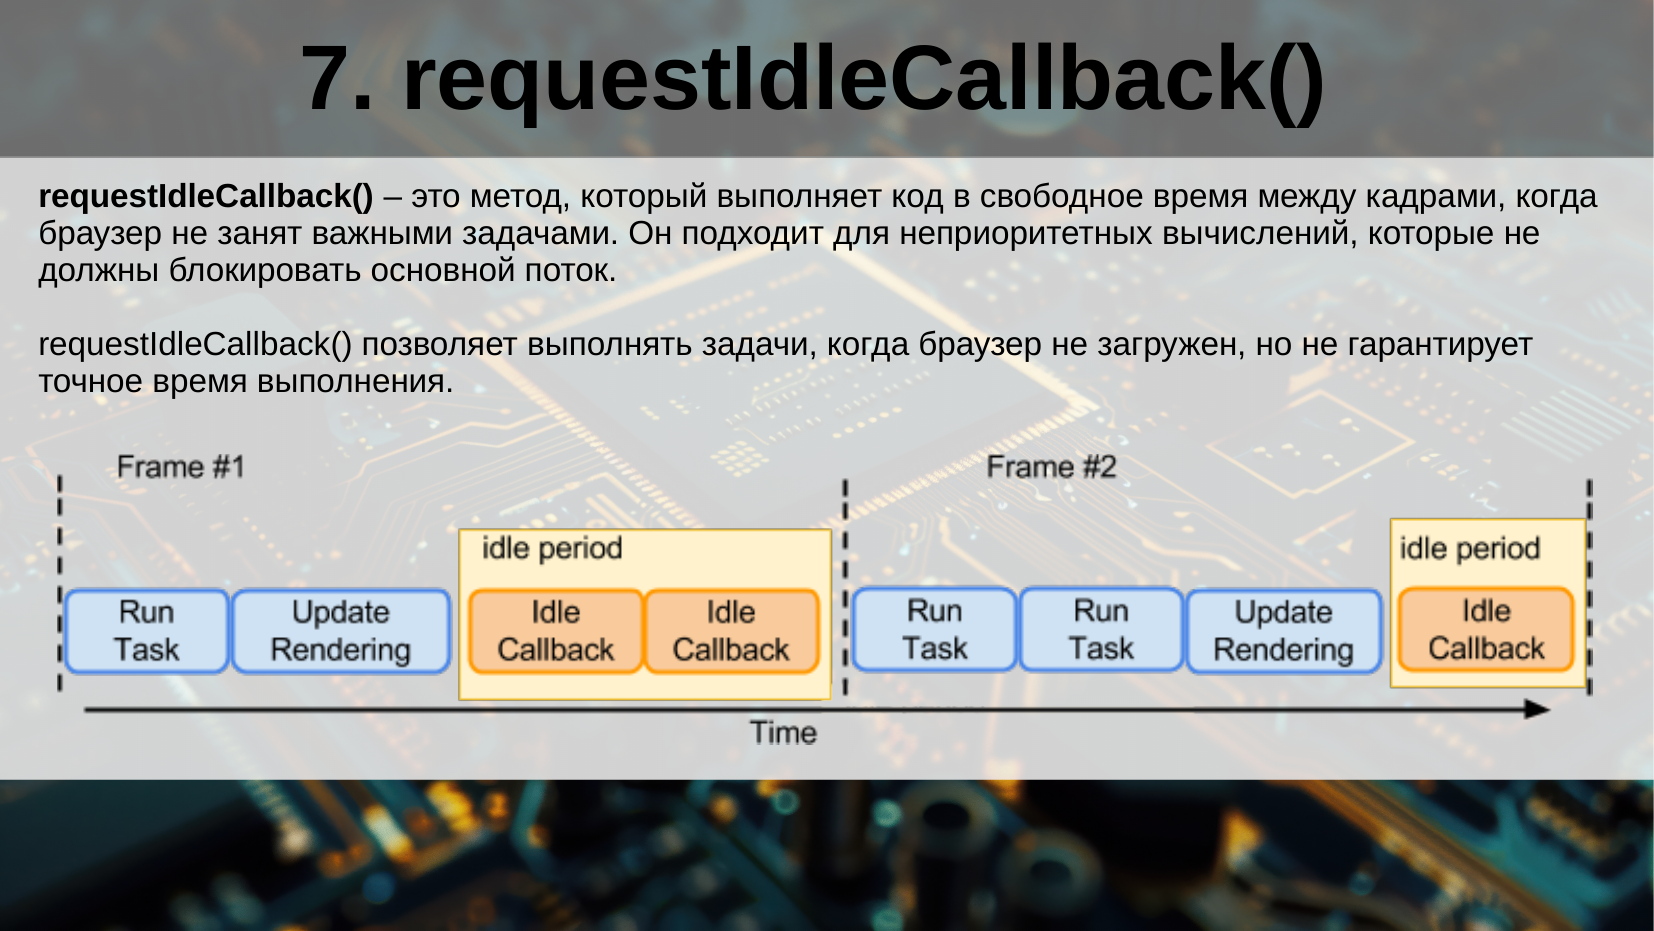

# 7. requestIdleCallback()
requestIdleCallback() – это метод, который выполняет код в свободное время между кадрами, когда браузер не занят важными задачами. Он подходит для неприоритетных вычислений, которые не должны блокировать основной поток.
requestIdleCallback() позволяет выполнять задачи, когда браузер не загружен, но не гарантирует точное время выполнения.